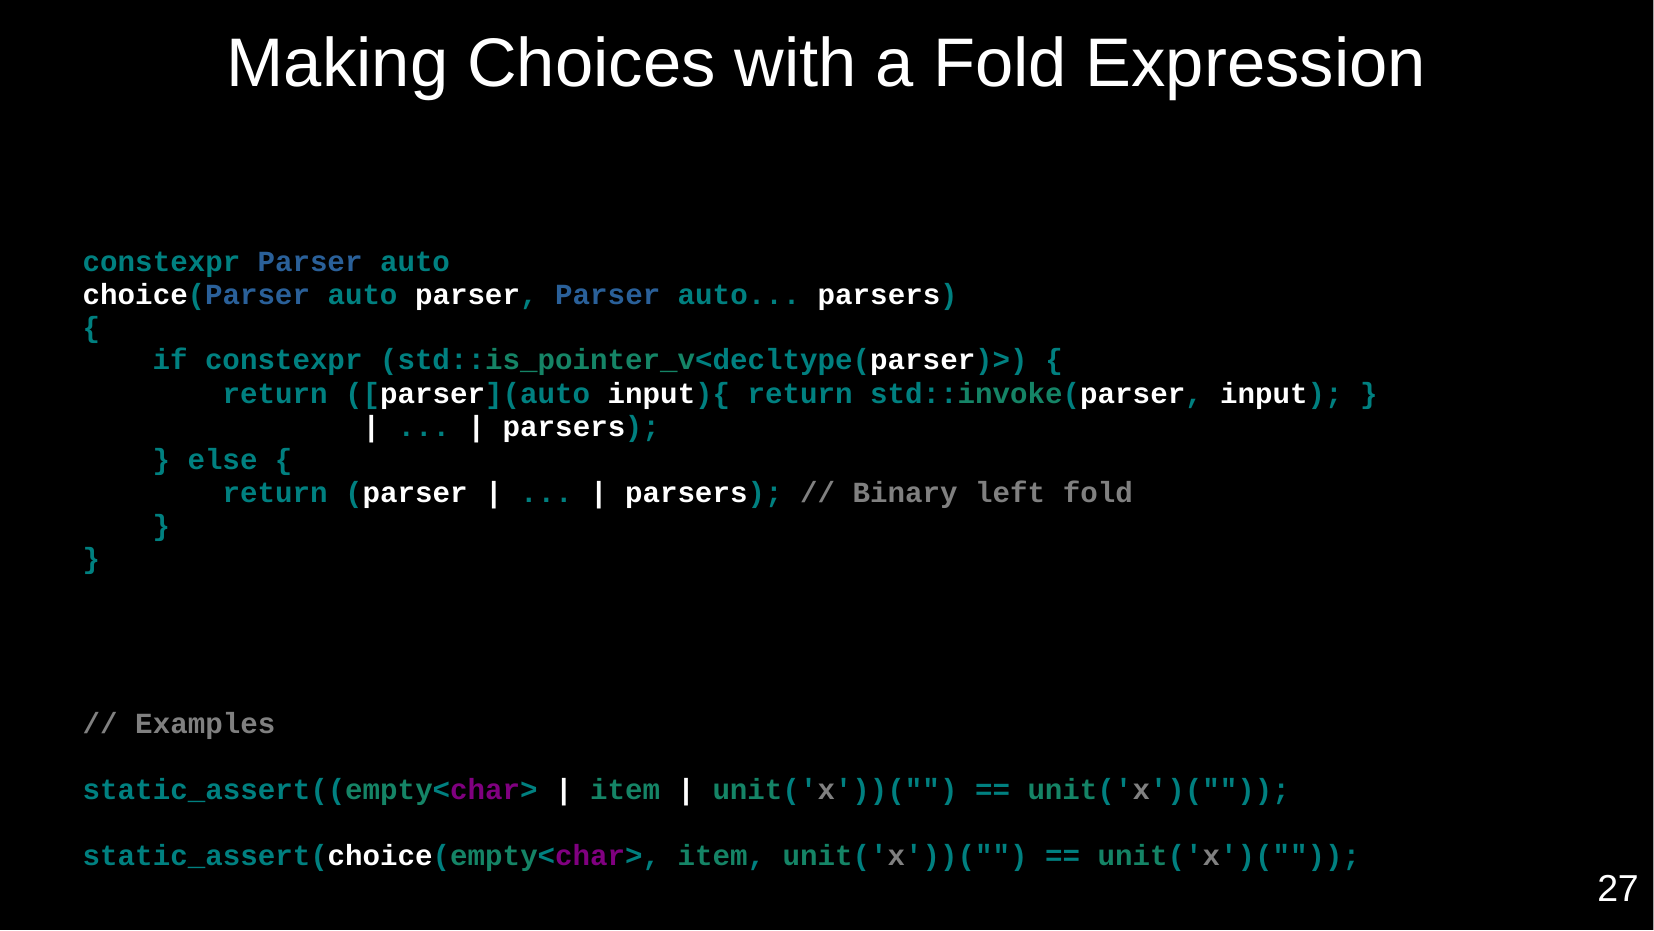

Making Choices with a Fold Expression
# constexpr Parser auto
choice(Parser auto parser, Parser auto... parsers)
{
 if constexpr (std::is_pointer_v<decltype(parser)>) {
 return ([parser](auto input){ return std::invoke(parser, input); }
 | ... | parsers);
 } else {
 return (parser | ... | parsers); // Binary left fold
 }
}
// Examples
static_assert((empty<char> | item | unit('x'))("") == unit('x')(""));
static_assert(choice(empty<char>, item, unit('x'))("") == unit('x')(""));